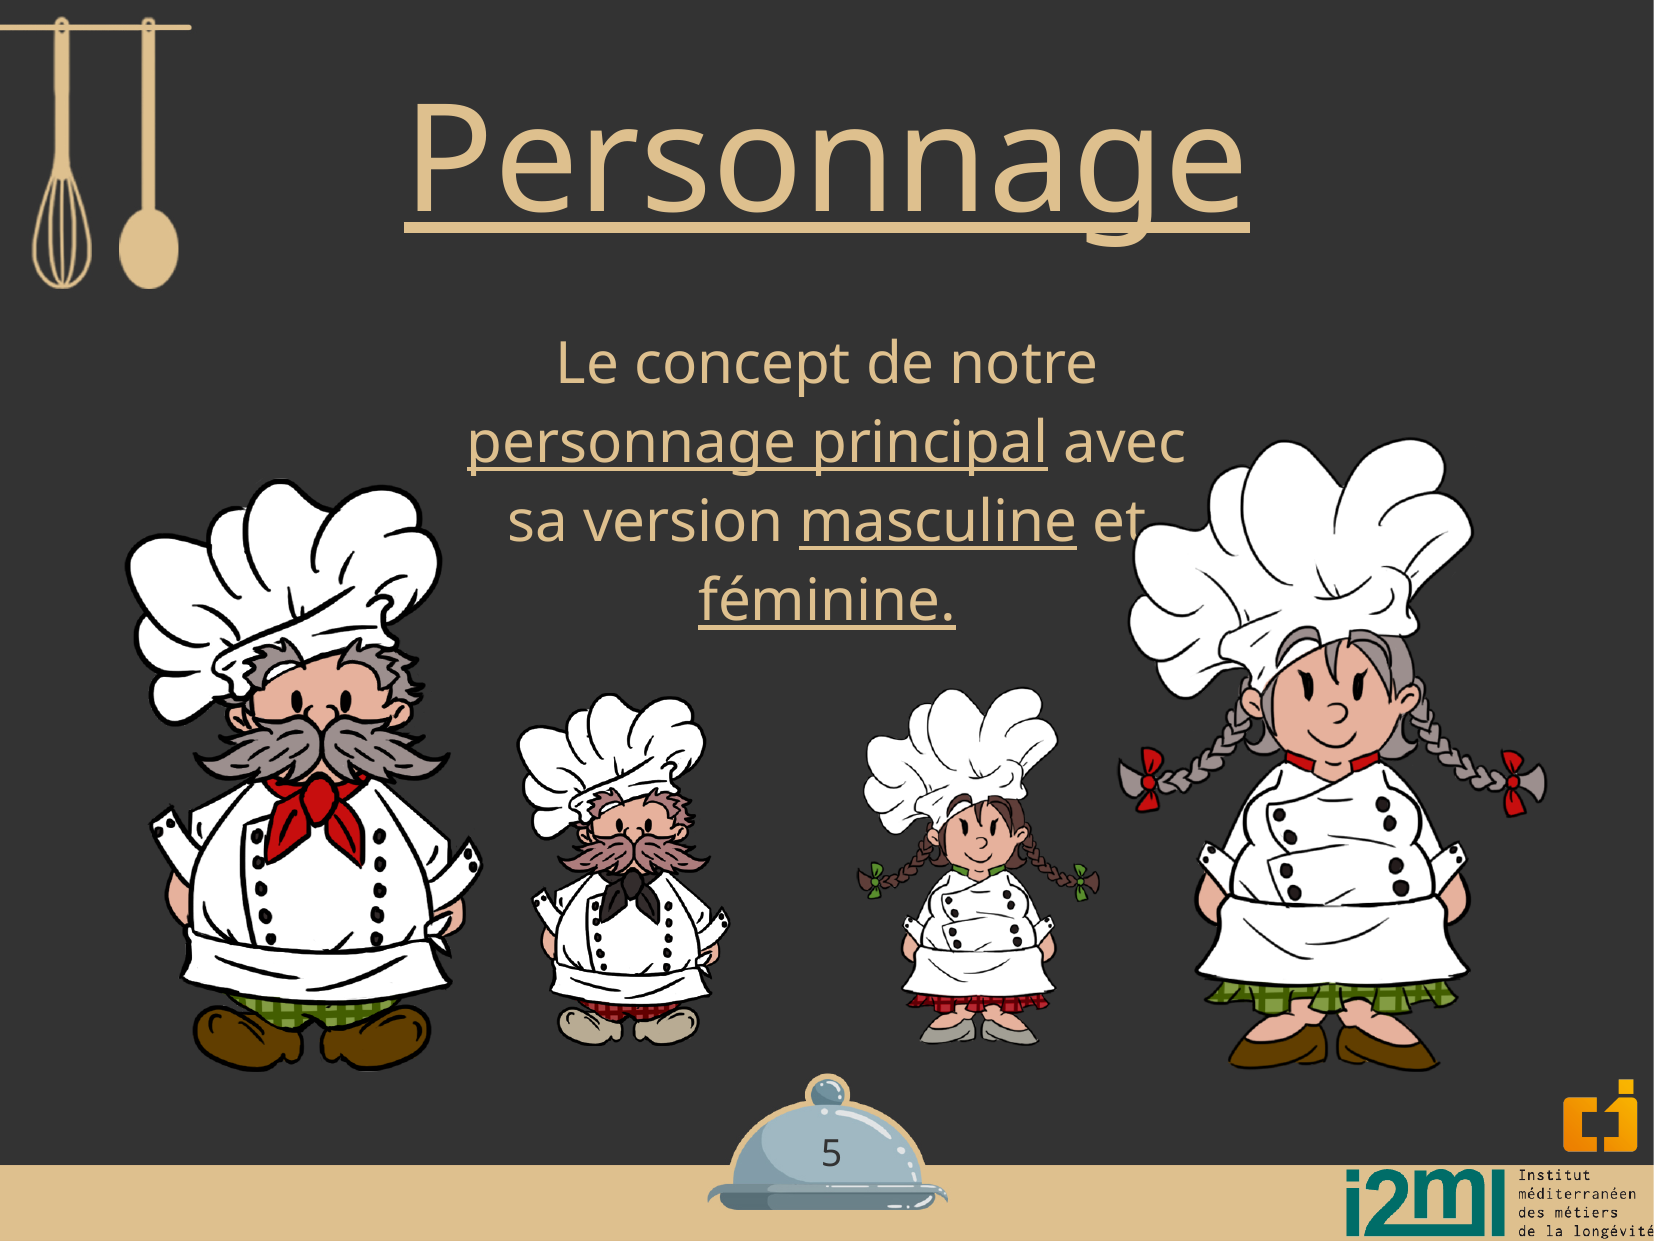

# Personnage
Le concept de notre personnage principal avec sa version masculine et féminine.